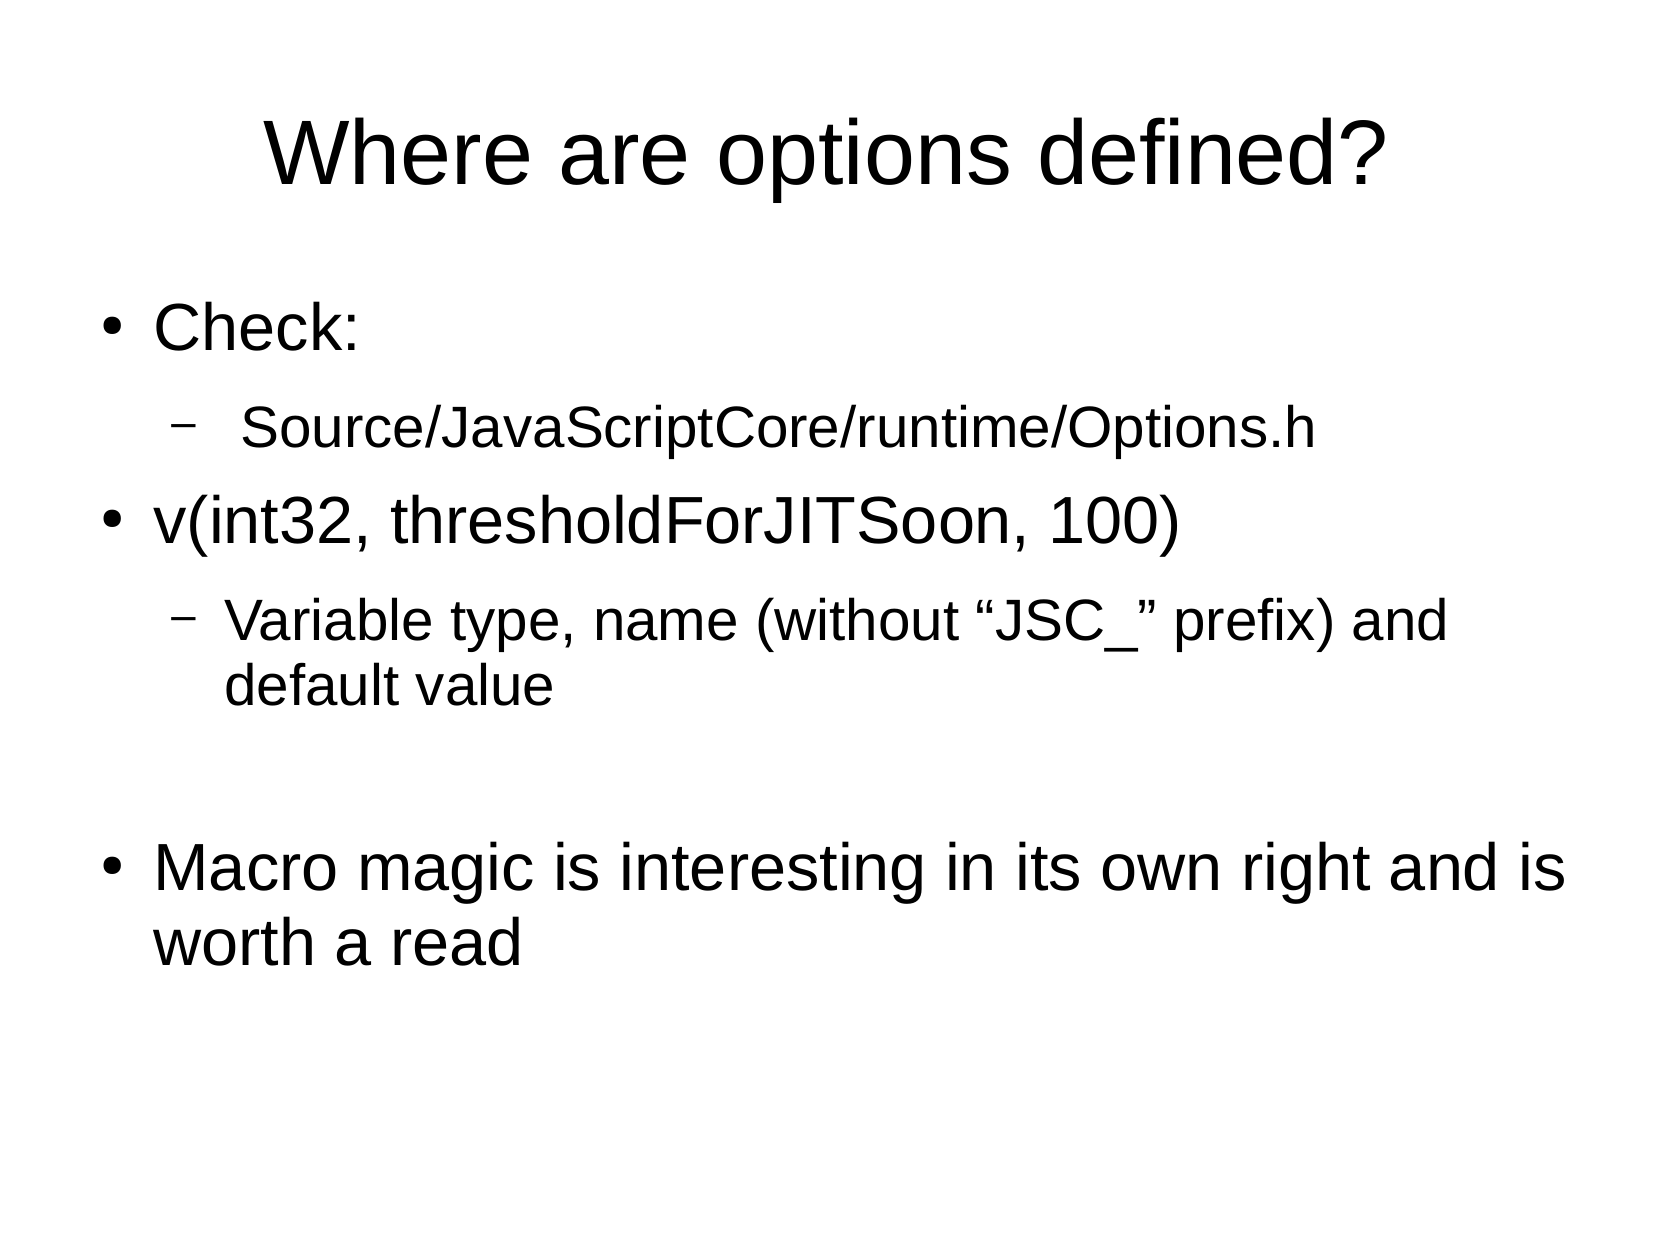

# Where are options defined?
Check:
 Source/JavaScriptCore/runtime/Options.h
v(int32, thresholdForJITSoon, 100)
Variable type, name (without “JSC_” prefix) and default value
Macro magic is interesting in its own right and is worth a read